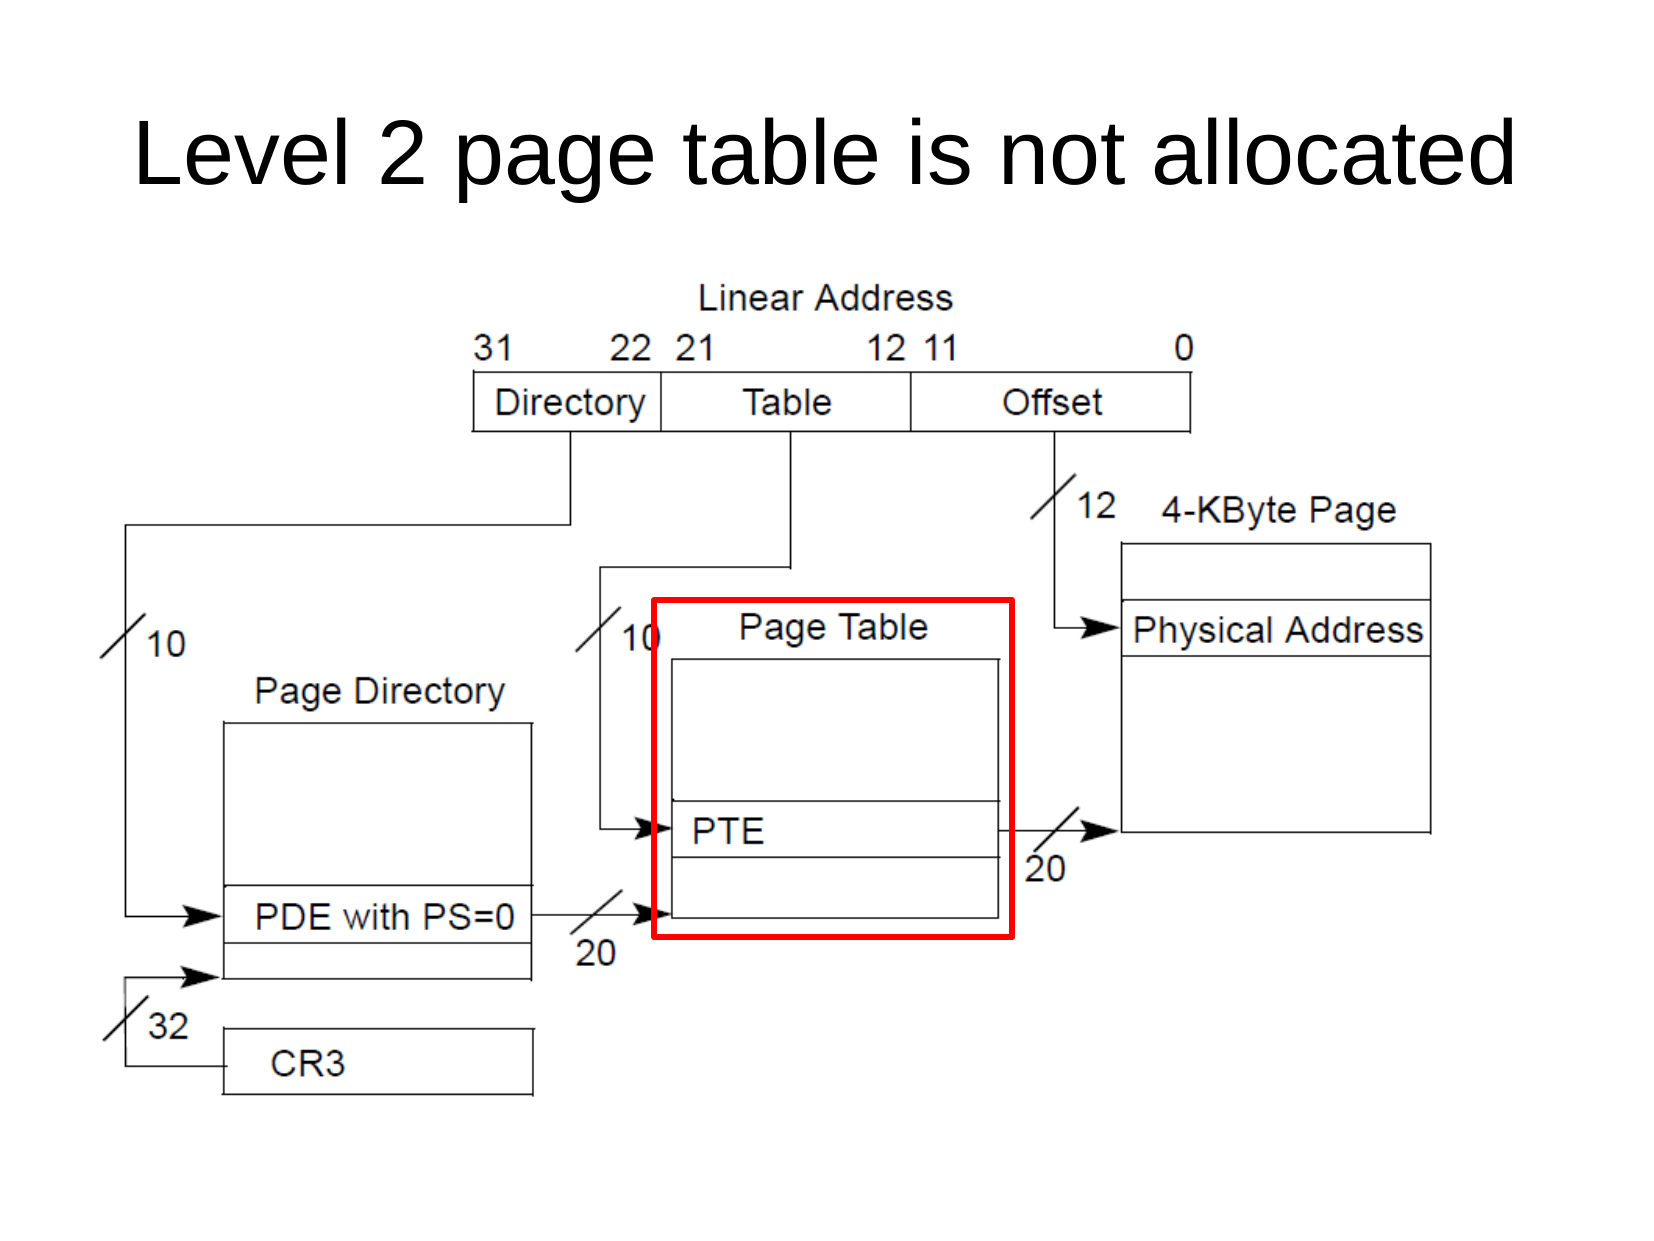

# Level 2 page table is not allocated